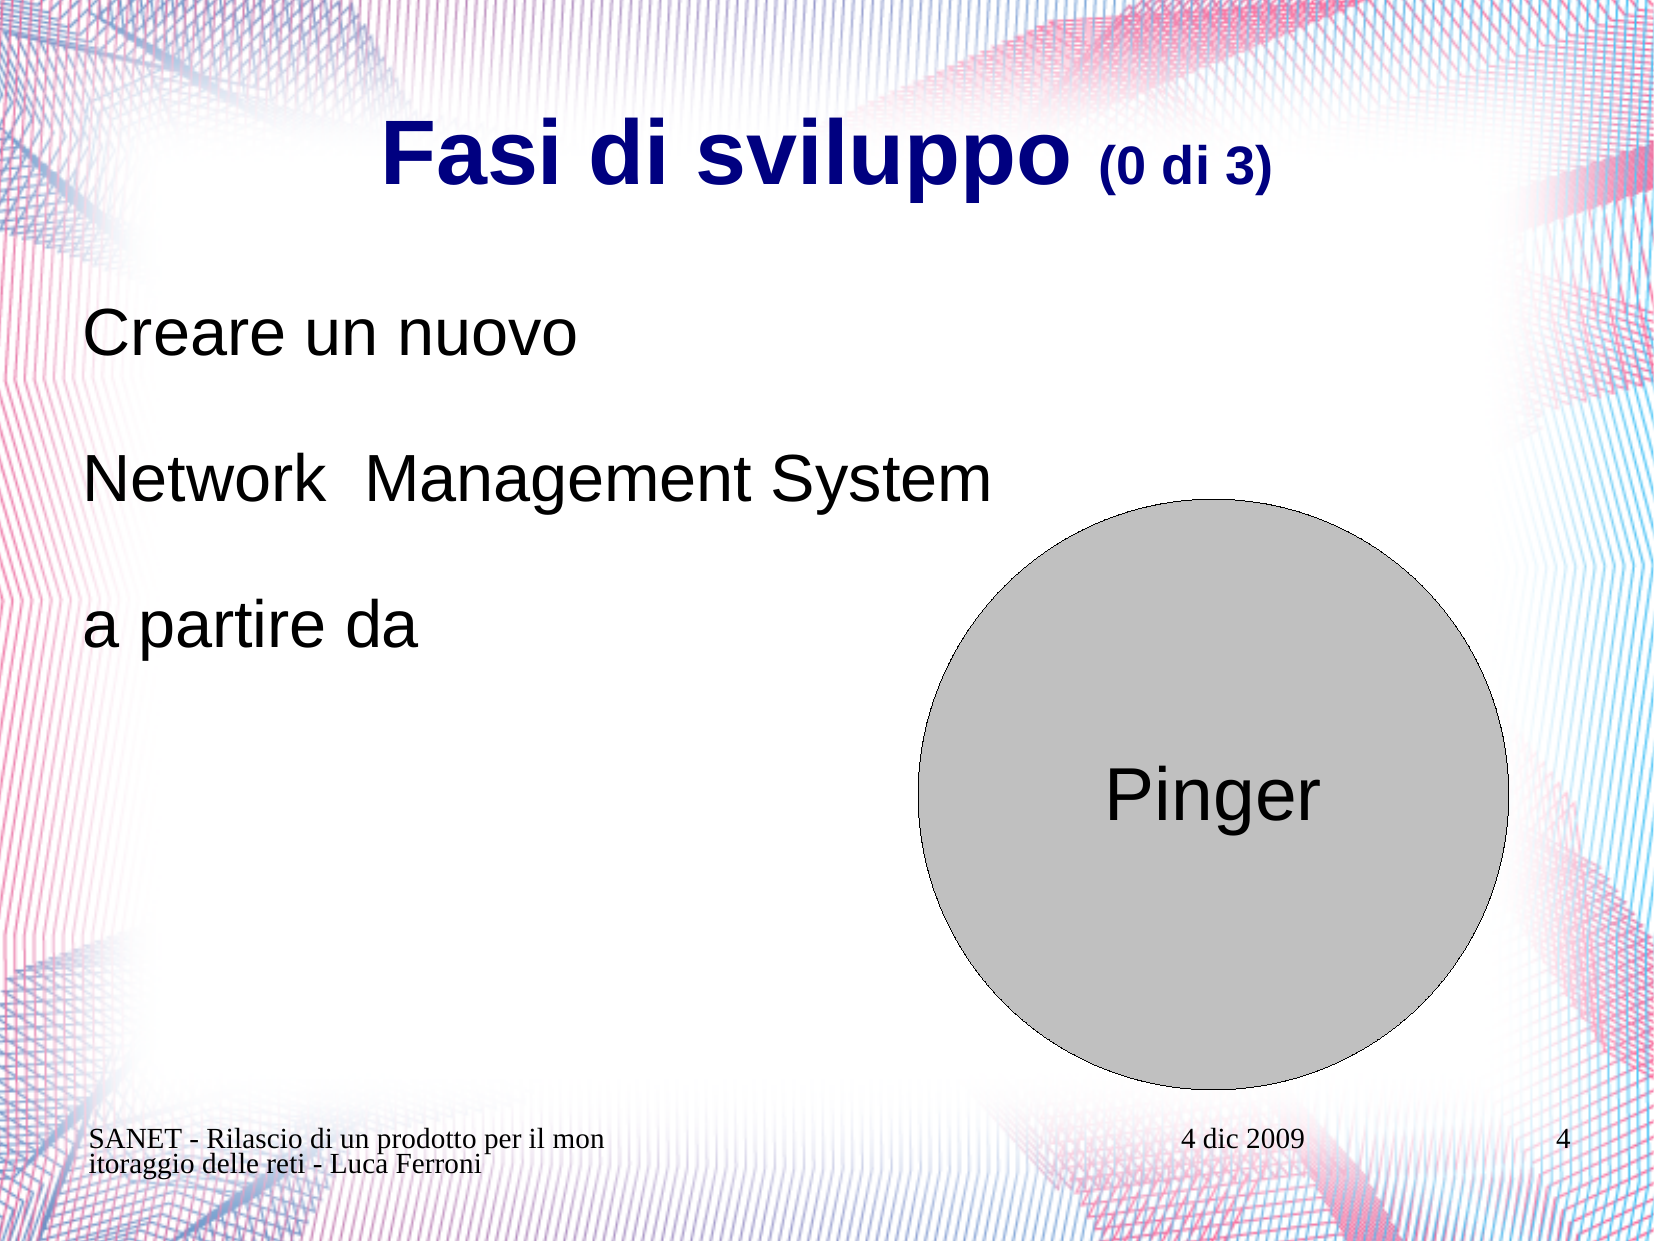

# Fasi di sviluppo (0 di 3)
Creare un nuovo
Network Management System
a partire da
Pinger
SANET - Rilascio di un prodotto per il monitoraggio delle reti - Luca Ferroni
4
4 dic 2009